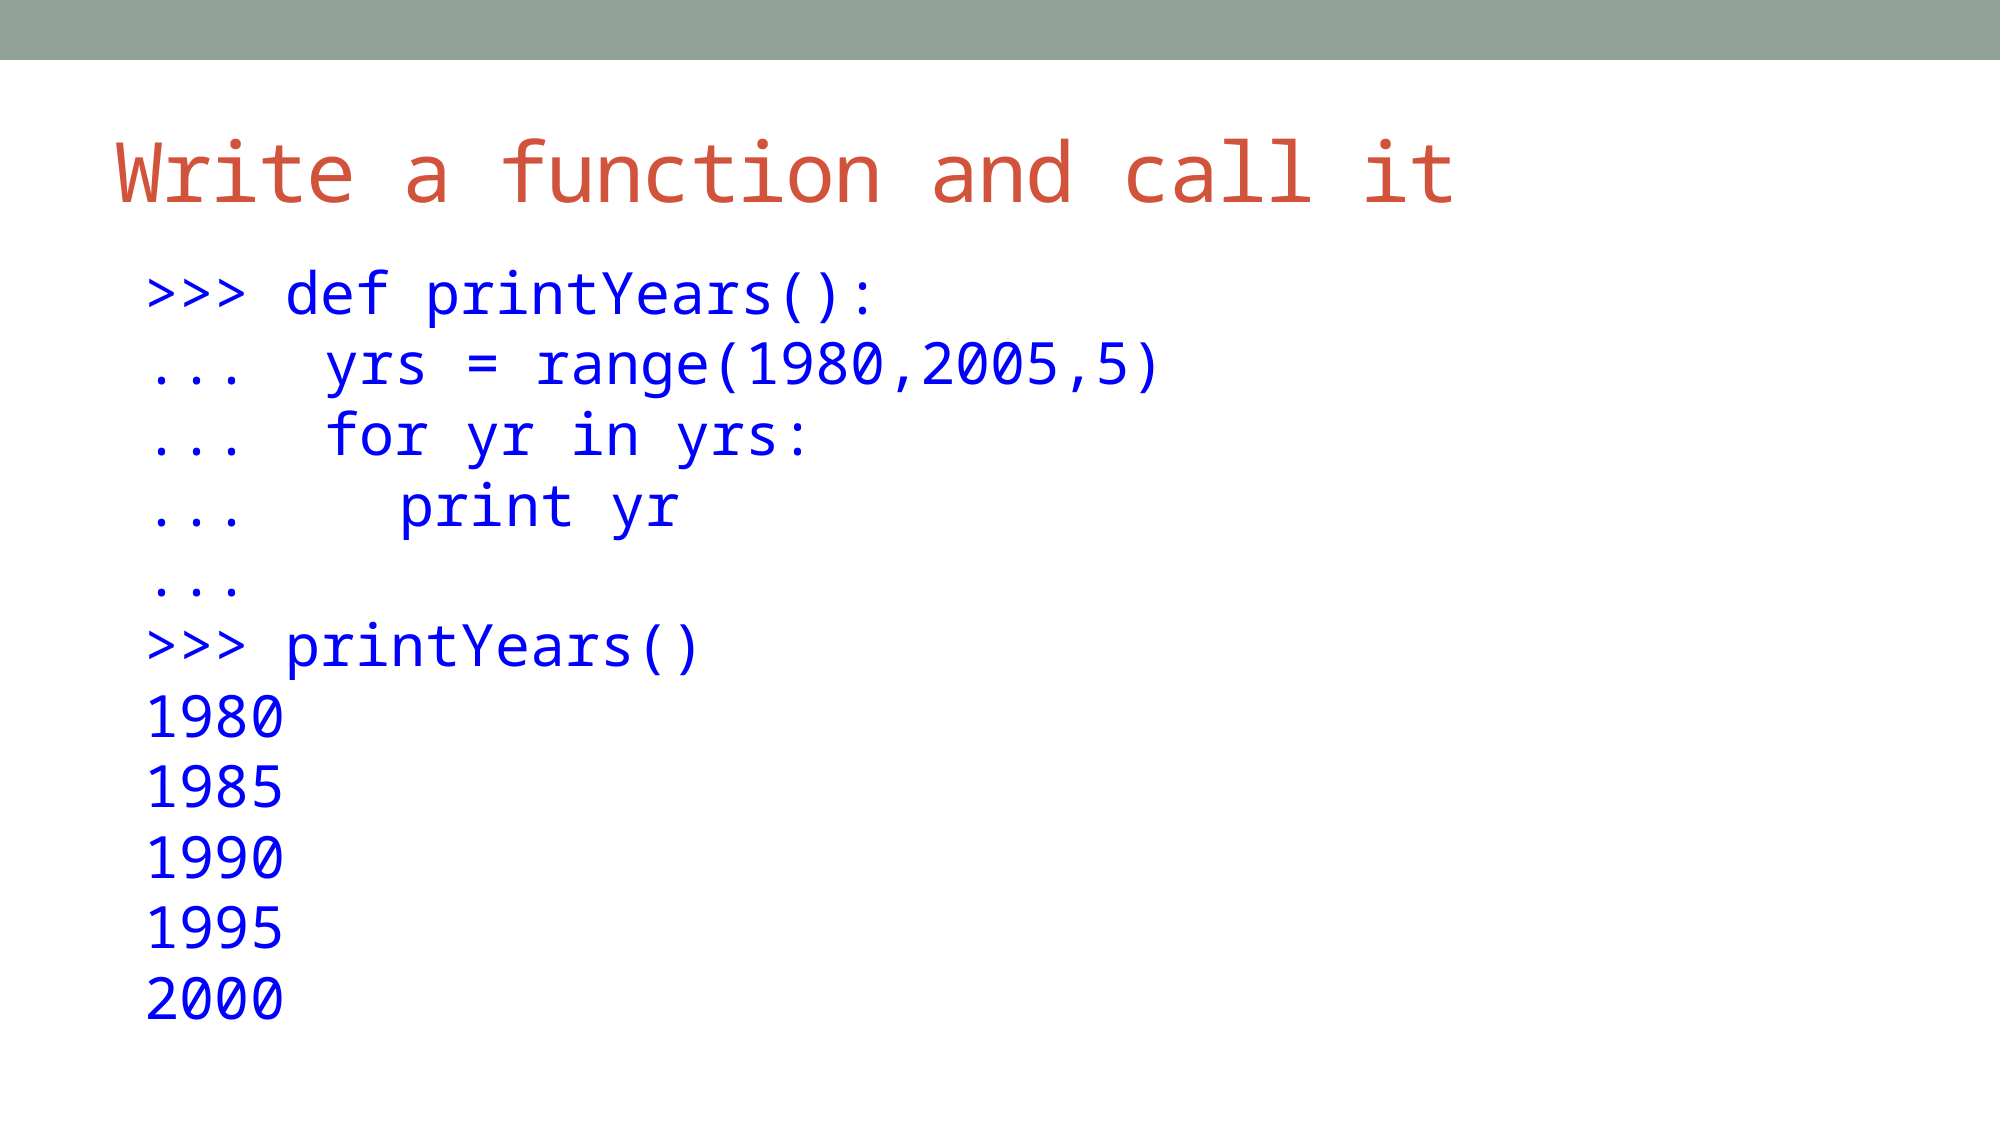

# Write a function and call it
>>> def printYears():
... 	yrs = range(1980,2005,5)
... 	for yr in yrs:
... 		print yr
...
>>> printYears()
1980
1985
1990
1995
2000